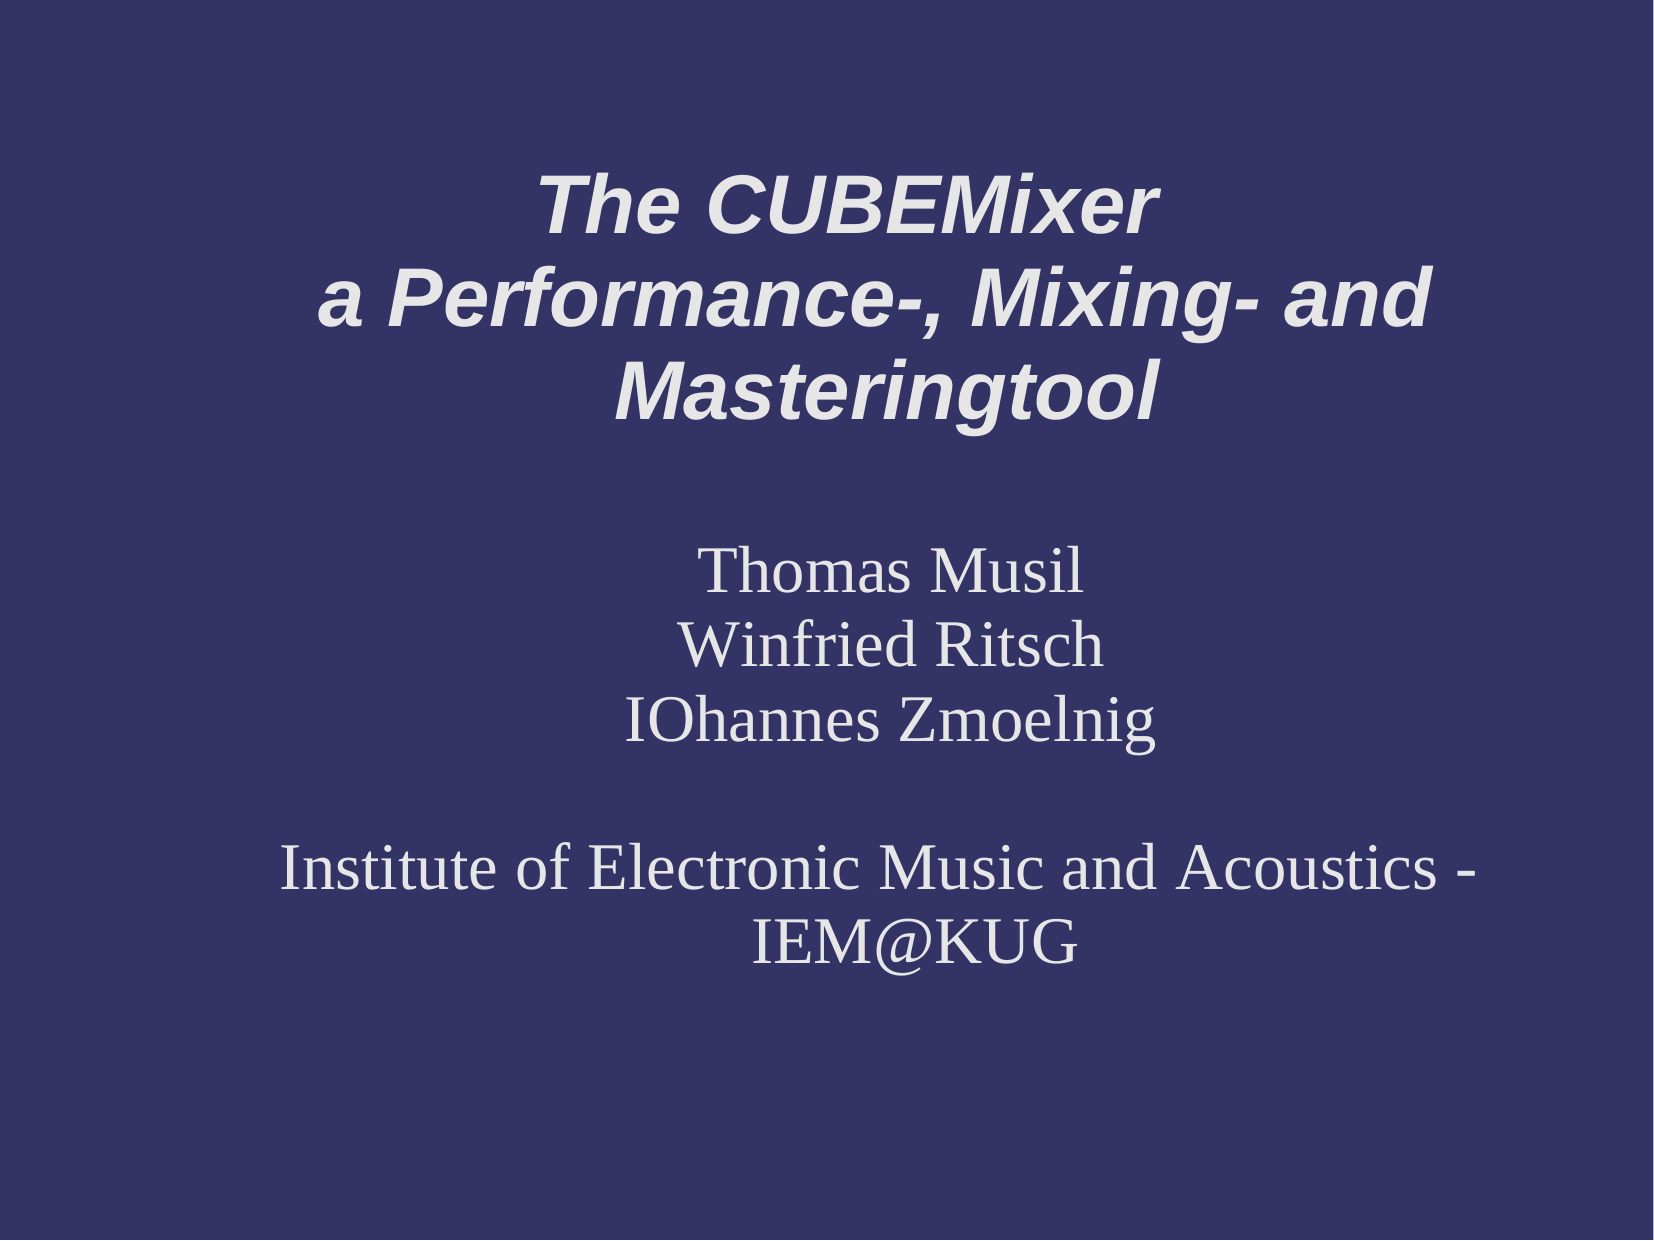

# The CUBEMixer a Performance-, Mixing- and Masteringtool
Thomas Musil
Winfried Ritsch
IOhannes Zmoelnig
Institute of Electronic Music and Acoustics - IEM@KUG